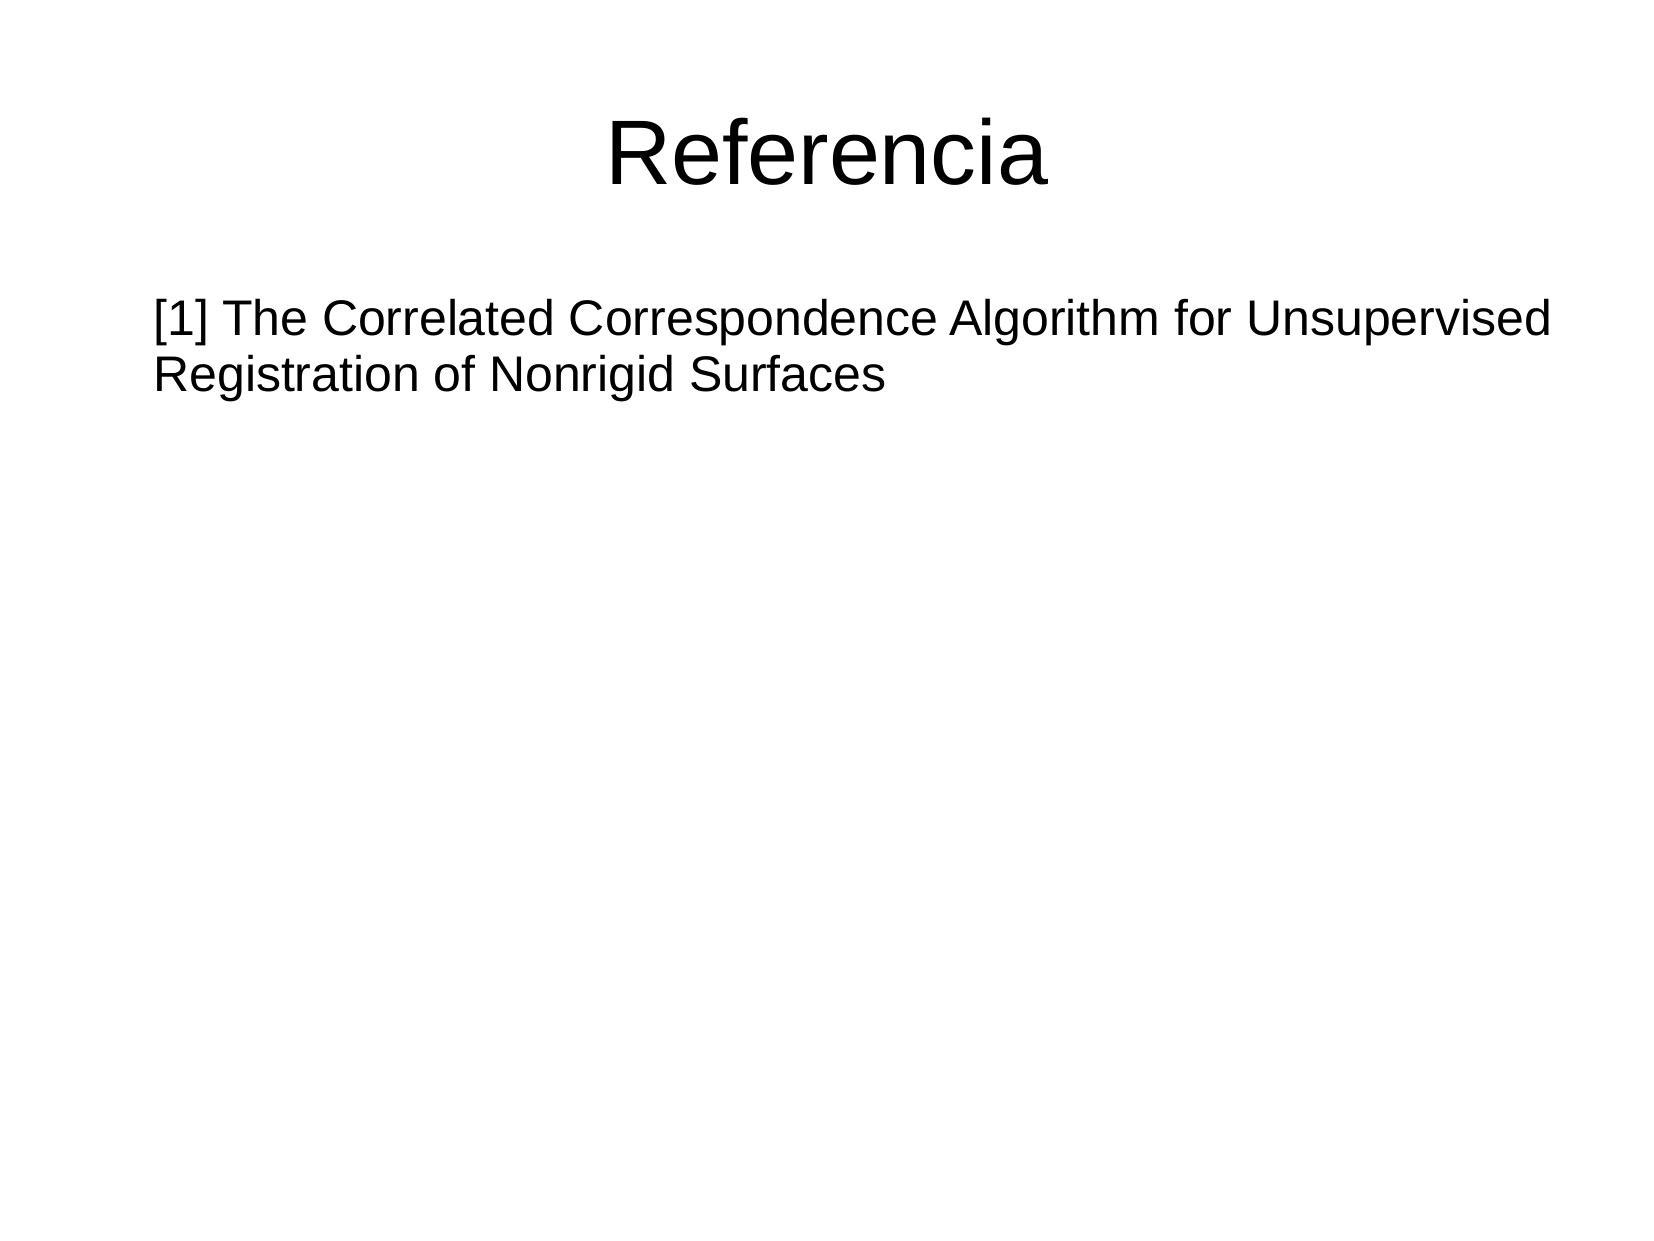

# Referencia
[1] The Correlated Correspondence Algorithm for Unsupervised Registration of Nonrigid Surfaces